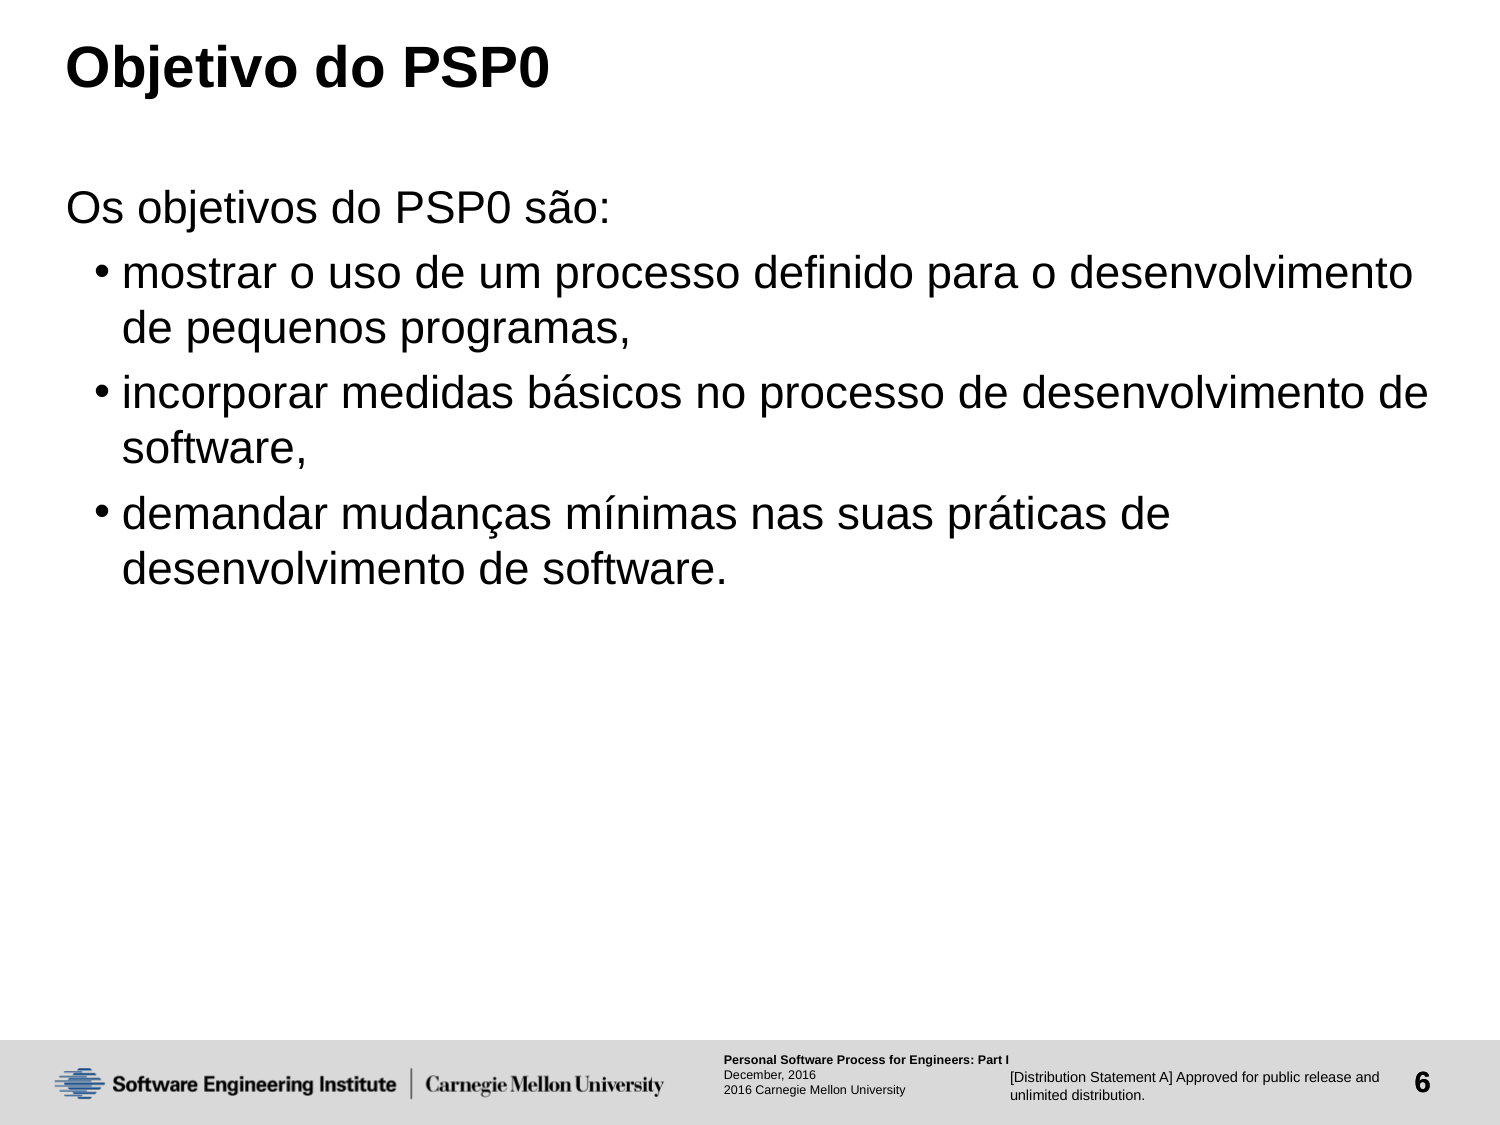

# Objetivo do PSP0
Os objetivos do PSP0 são:
mostrar o uso de um processo definido para o desenvolvimento de pequenos programas,
incorporar medidas básicos no processo de desenvolvimento de software,
demandar mudanças mínimas nas suas práticas de desenvolvimento de software.